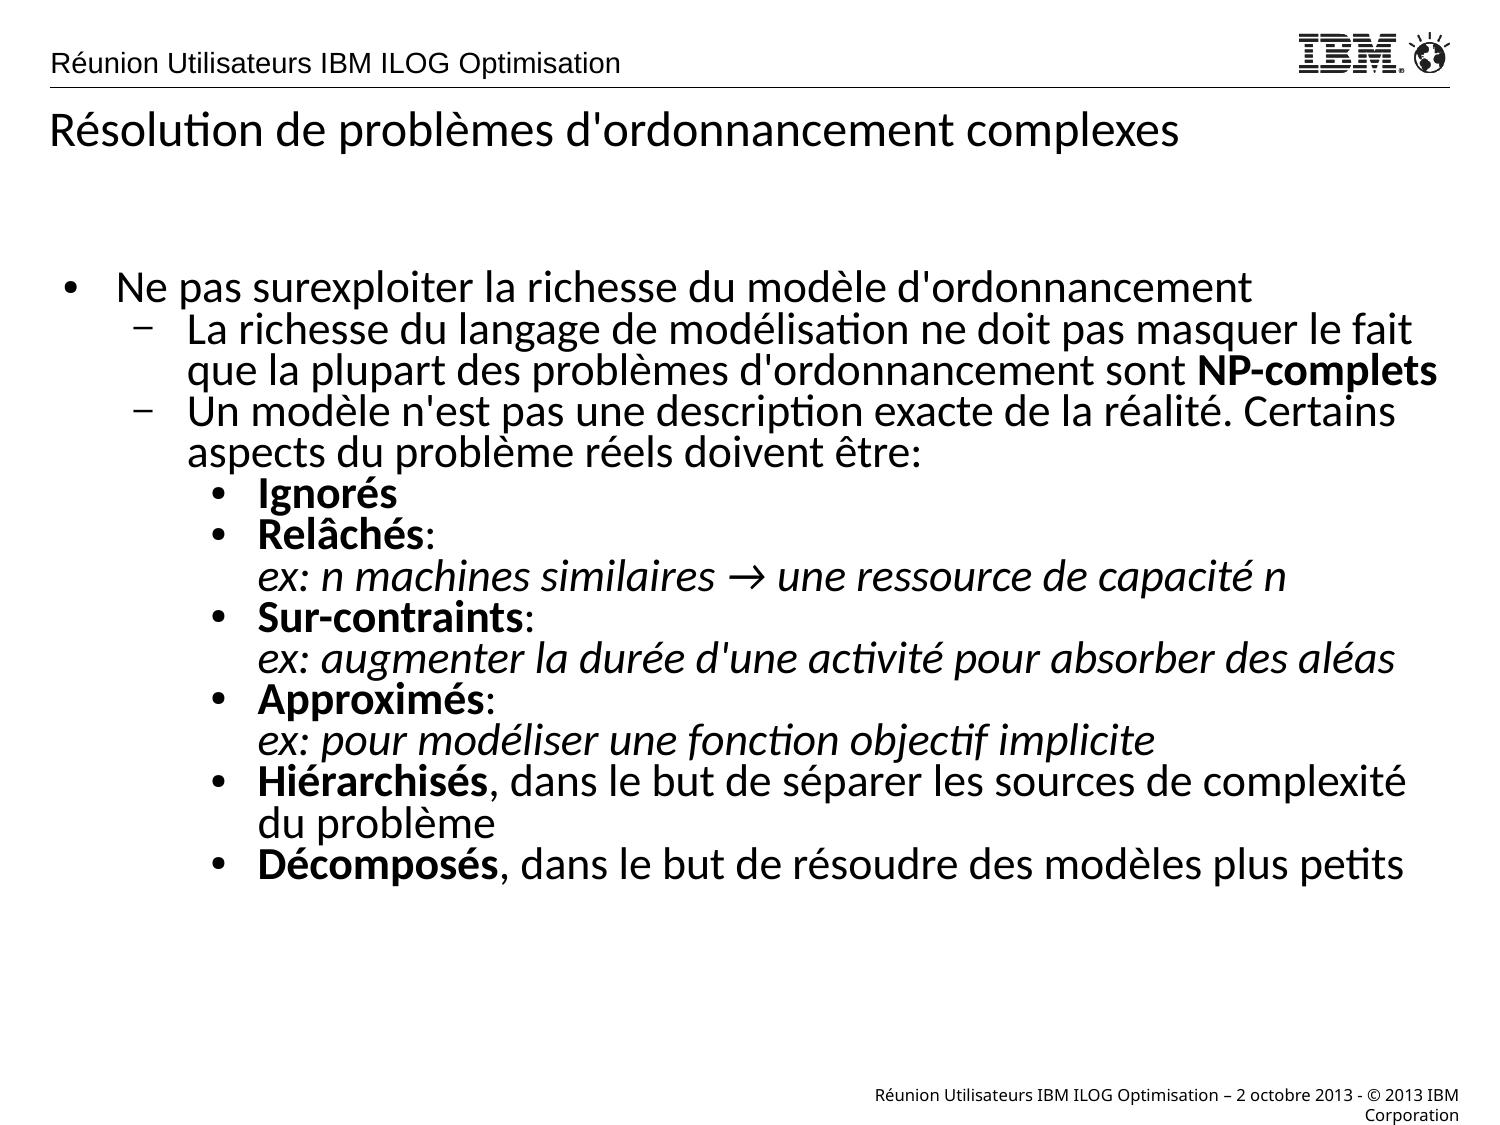

# Résolution de problèmes d'ordonnancement complexes
Ne pas surexploiter la richesse du modèle d'ordonnancement
La richesse du langage de modélisation ne doit pas masquer le fait que la plupart des problèmes d'ordonnancement sont NP-complets
Un modèle n'est pas une description exacte de la réalité. Certains aspects du problème réels doivent être:
Ignorés
Relâchés:
ex: n machines similaires → une ressource de capacité n
Sur-contraints:
ex: augmenter la durée d'une activité pour absorber des aléas
Approximés:
ex: pour modéliser une fonction objectif implicite
Hiérarchisés, dans le but de séparer les sources de complexité du problème
Décomposés, dans le but de résoudre des modèles plus petits